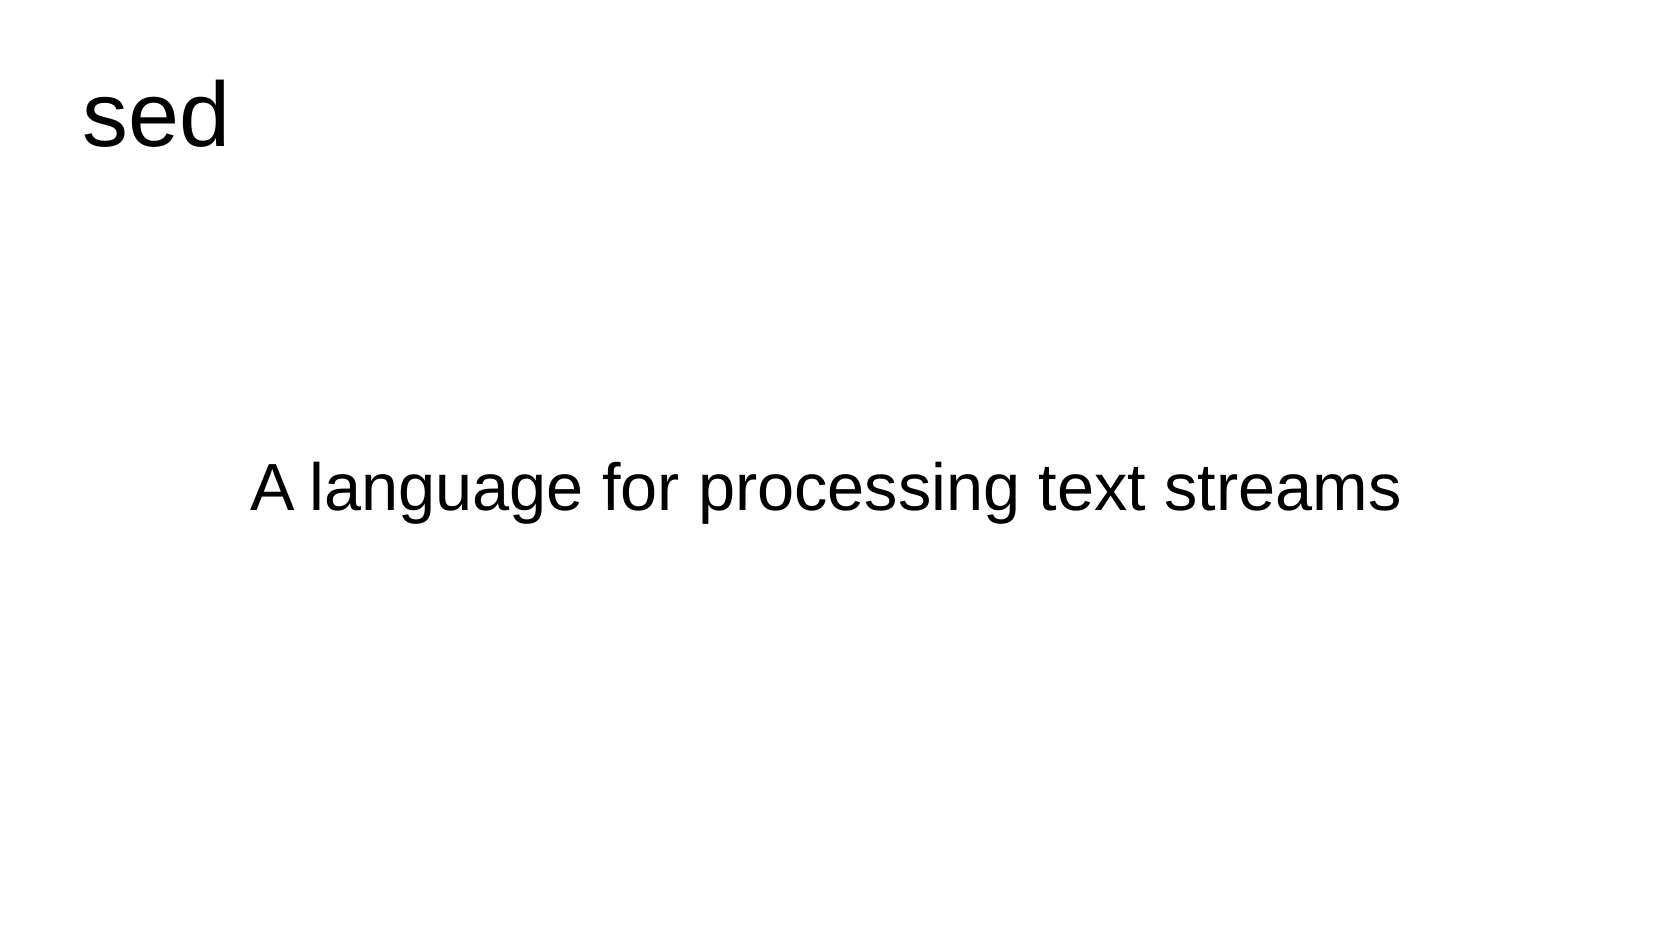

# sed
A language for processing text streams